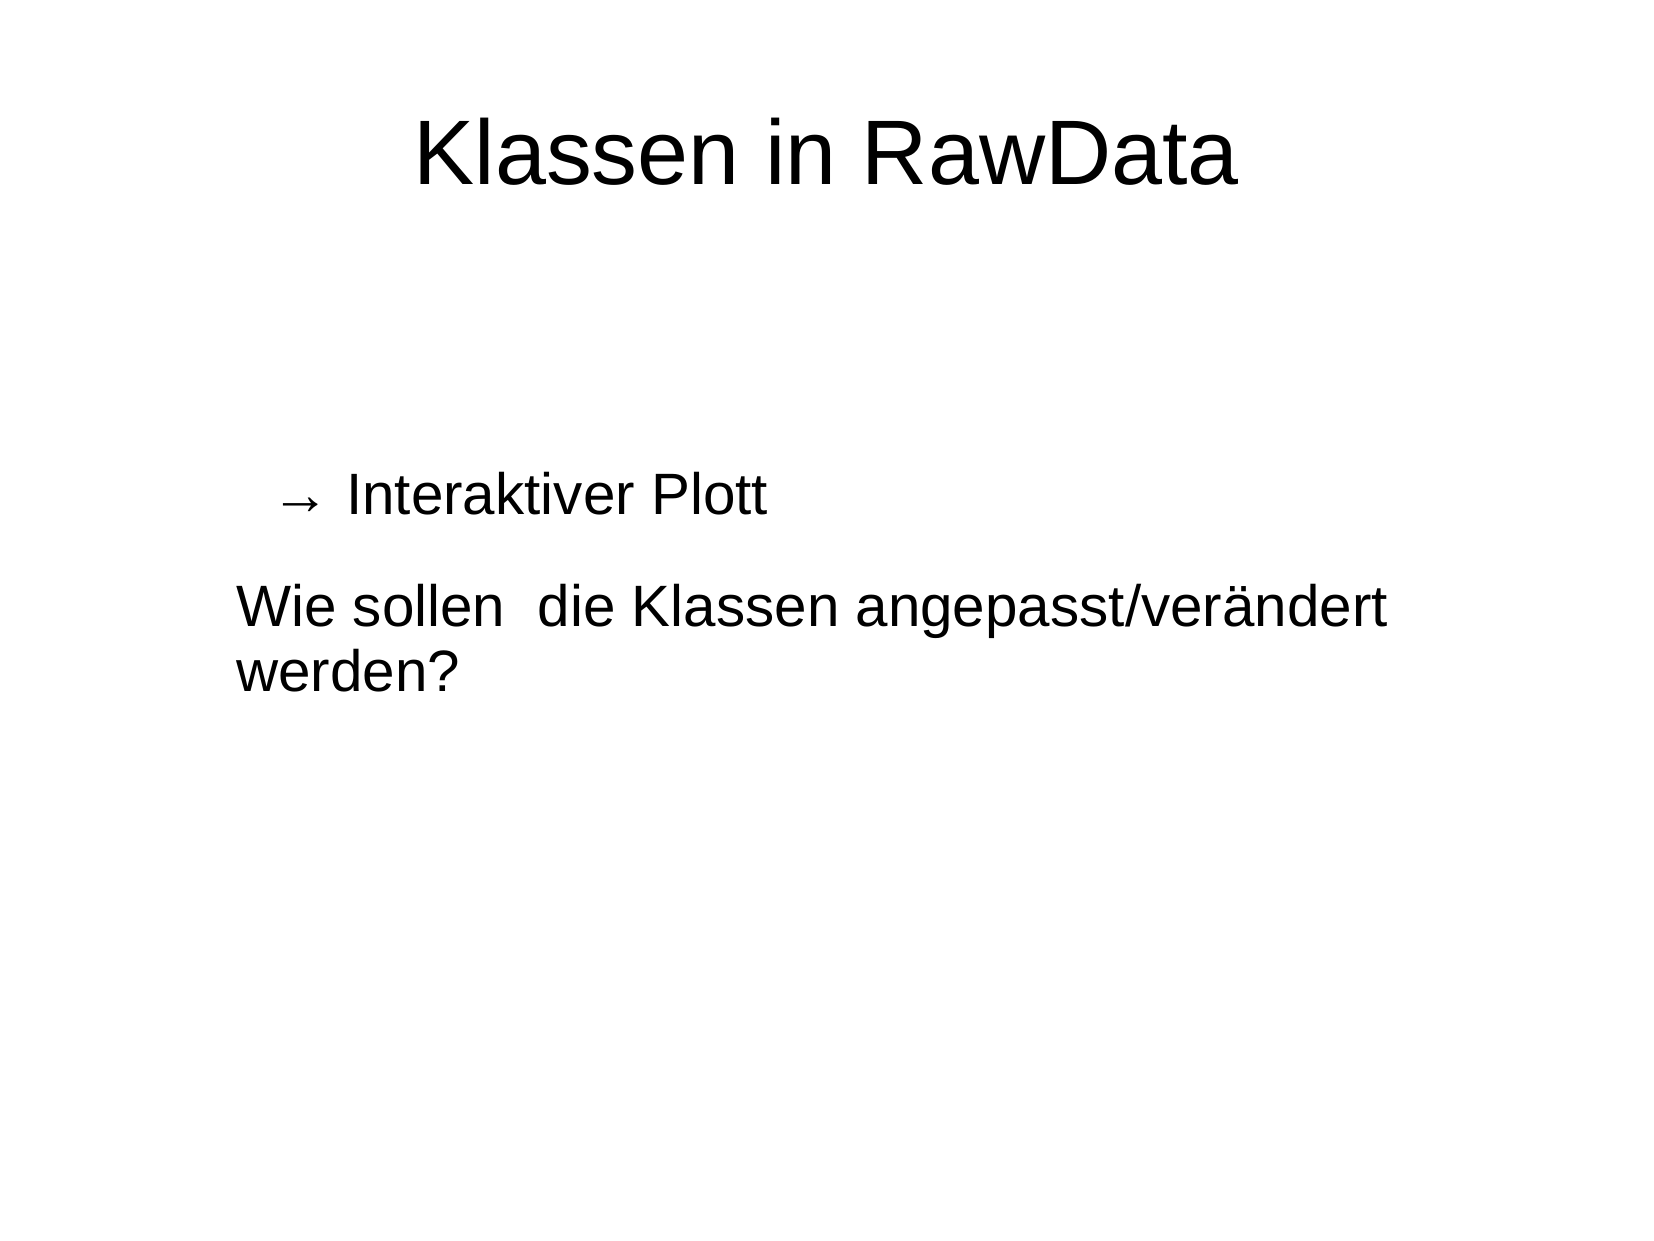

# Klassen in RawData
→ Interaktiver Plott
Wie sollen die Klassen angepasst/verändert werden?